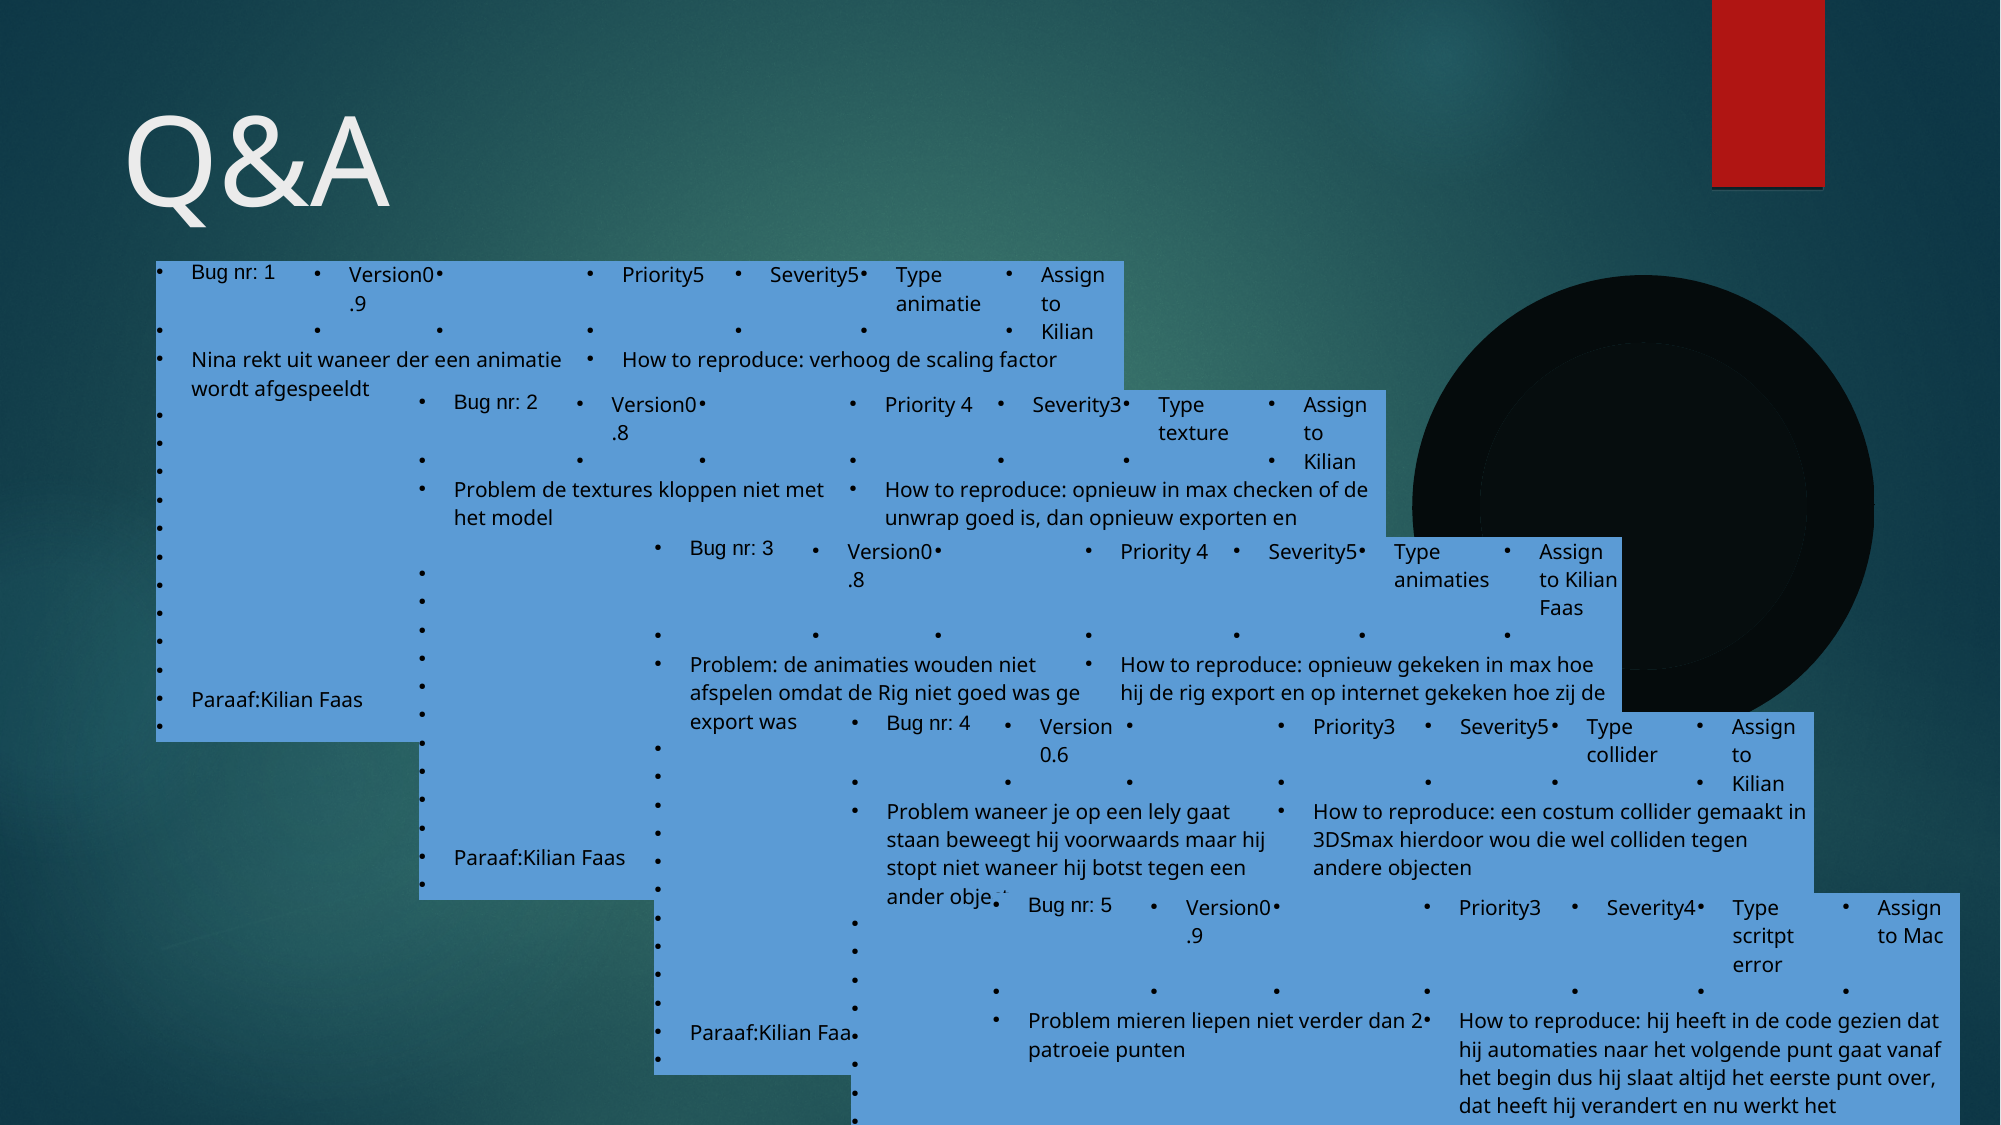

# Q&A
| Bug nr: 1 | Version0.9 | | Priority5 | Severity5 | Type animatie | Assign to |
| --- | --- | --- | --- | --- | --- | --- |
| | | | | | | Kilian |
| Nina rekt uit waneer der een animatie wordt afgespeeldt | | | How to reproduce: verhoog de scaling factor | | | |
| | | | | | | |
| | | | | | | |
| Paraaf:Kilian Faas | | | | | | |
| | | | | | | |
Uitleg gevonden bugs
Uitgeschreven QA rapporten laten zien*
| Bug nr: 2 | Version0.8 | | Priority 4 | Severity3 | Type texture | Assign to |
| --- | --- | --- | --- | --- | --- | --- |
| | | | | | | Kilian |
| Problem de textures kloppen niet met het model | | | How to reproduce: opnieuw in max checken of de unwrap goed is, dan opnieuw exporten en inporten in unity | | | |
| | | | | | | |
| | | | | | | |
| Paraaf:Kilian Faas | | | | | | |
| | | | | | | |
| Bug nr: 3 | Version0.8 | | Priority 4 | Severity5 | Type animaties | Assign to Kilian Faas |
| --- | --- | --- | --- | --- | --- | --- |
| | | | | | | |
| Problem: de animaties wouden niet afspelen omdat de Rig niet goed was ge export was | | | How to reproduce: opnieuw gekeken in max hoe hij de rig export en op internet gekeken hoe zij de rigs expoteren | | | |
| | | | | | | |
| | | | | | | |
| Paraaf:Kilian Faas | | | | | | |
| | | | | | | |
| Bug nr: 4 | Version 0.6 | | Priority3 | Severity5 | Type collider | Assign to |
| --- | --- | --- | --- | --- | --- | --- |
| | | | | | | Kilian |
| Problem waneer je op een lely gaat staan beweegt hij voorwaards maar hij stopt niet waneer hij botst tegen een ander object. | | | How to reproduce: een costum collider gemaakt in 3DSmax hierdoor wou die wel colliden tegen andere objecten | | | |
| | | | | | | |
| | | | | | | |
| Paraaf:Kilian Faas | | | | | | |
| | | | | | | |
| Bug nr: 5 | Version0.9 | | Priority3 | Severity4 | Type scritpt error | Assign to Mac |
| --- | --- | --- | --- | --- | --- | --- |
| | | | | | | |
| Problem mieren liepen niet verder dan 2 patroeie punten | | | How to reproduce: hij heeft in de code gezien dat hij automaties naar het volgende punt gaat vanaf het begin dus hij slaat altijd het eerste punt over, dat heeft hij verandert en nu werkt het | | | |
| | | | | | | |
| | | | | | | |
| Paraaf:Kilian Faas | | | | | | |
| | | | | | | |